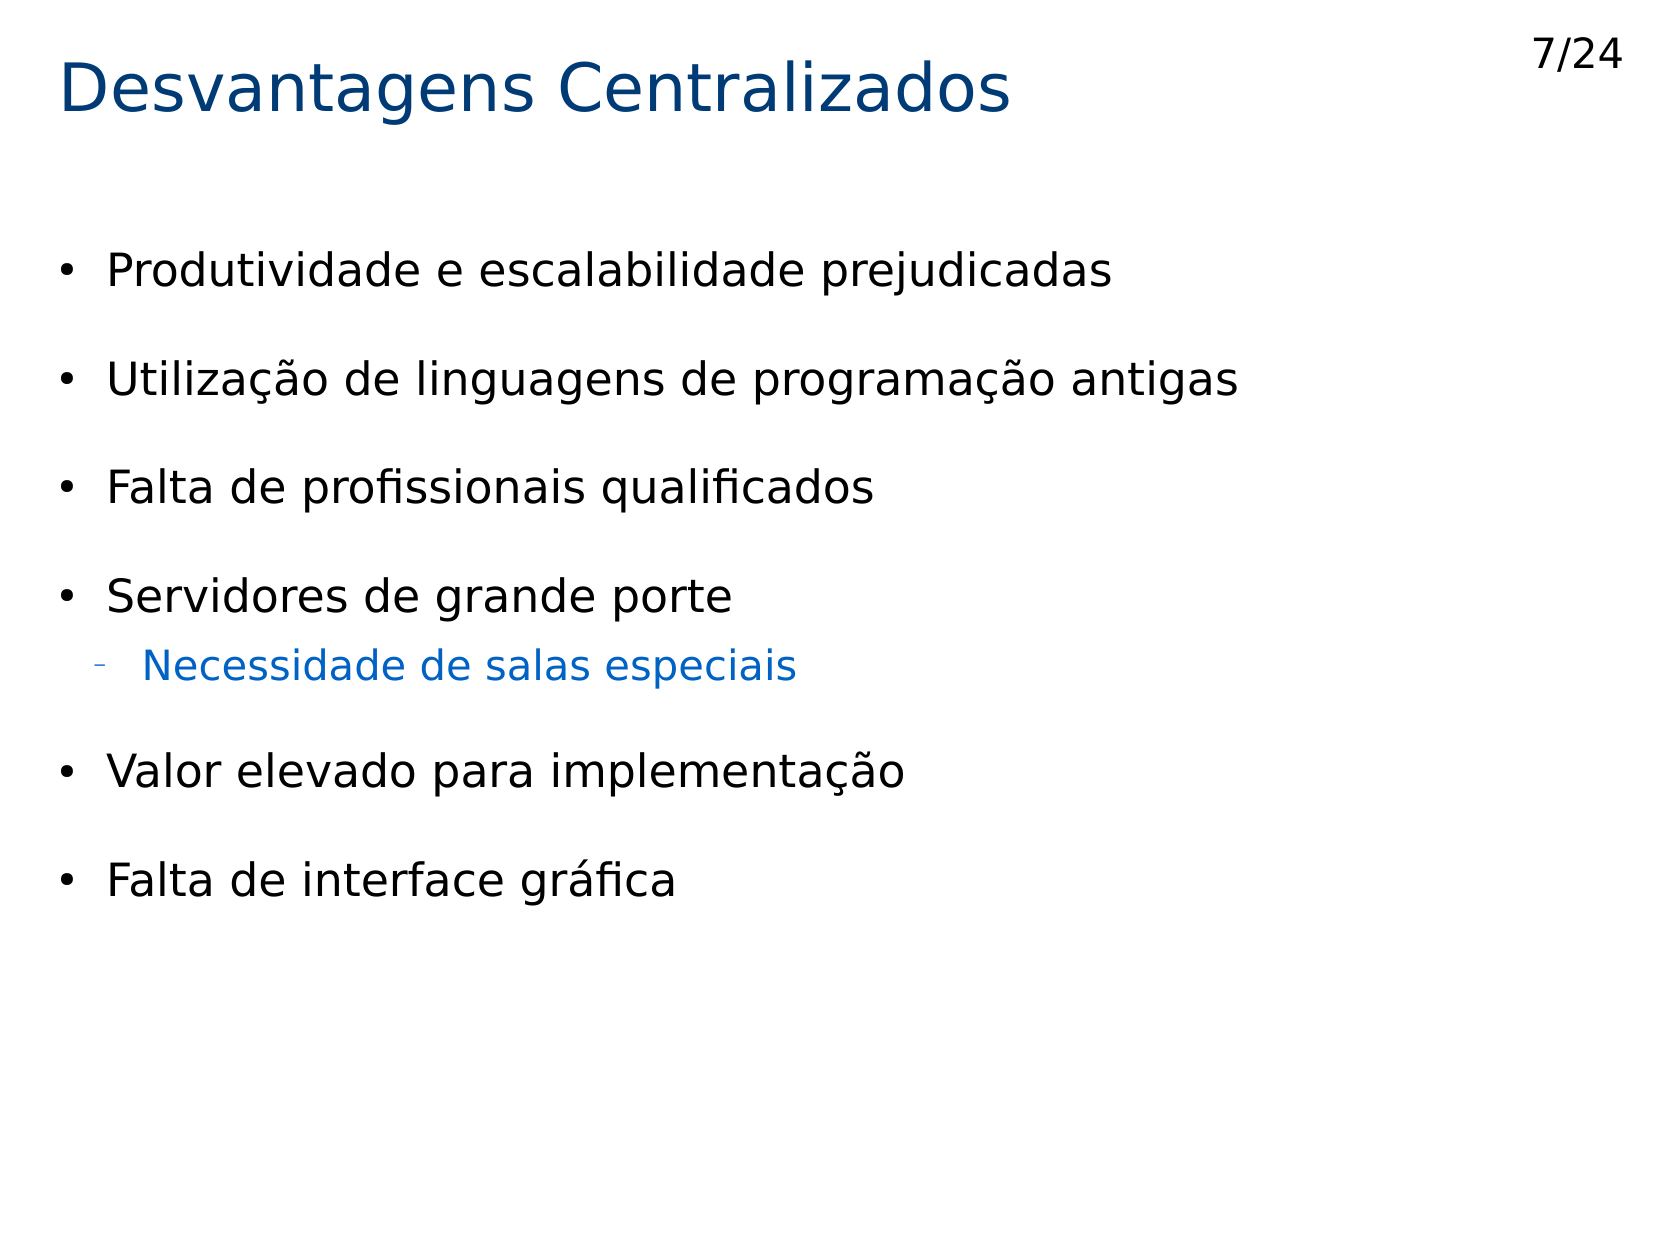

# Desvantagens Centralizados
7
Produtividade e escalabilidade prejudicadas
Utilização de linguagens de programação antigas
Falta de profissionais qualificados
Servidores de grande porte
Necessidade de salas especiais
Valor elevado para implementação
Falta de interface gráfica